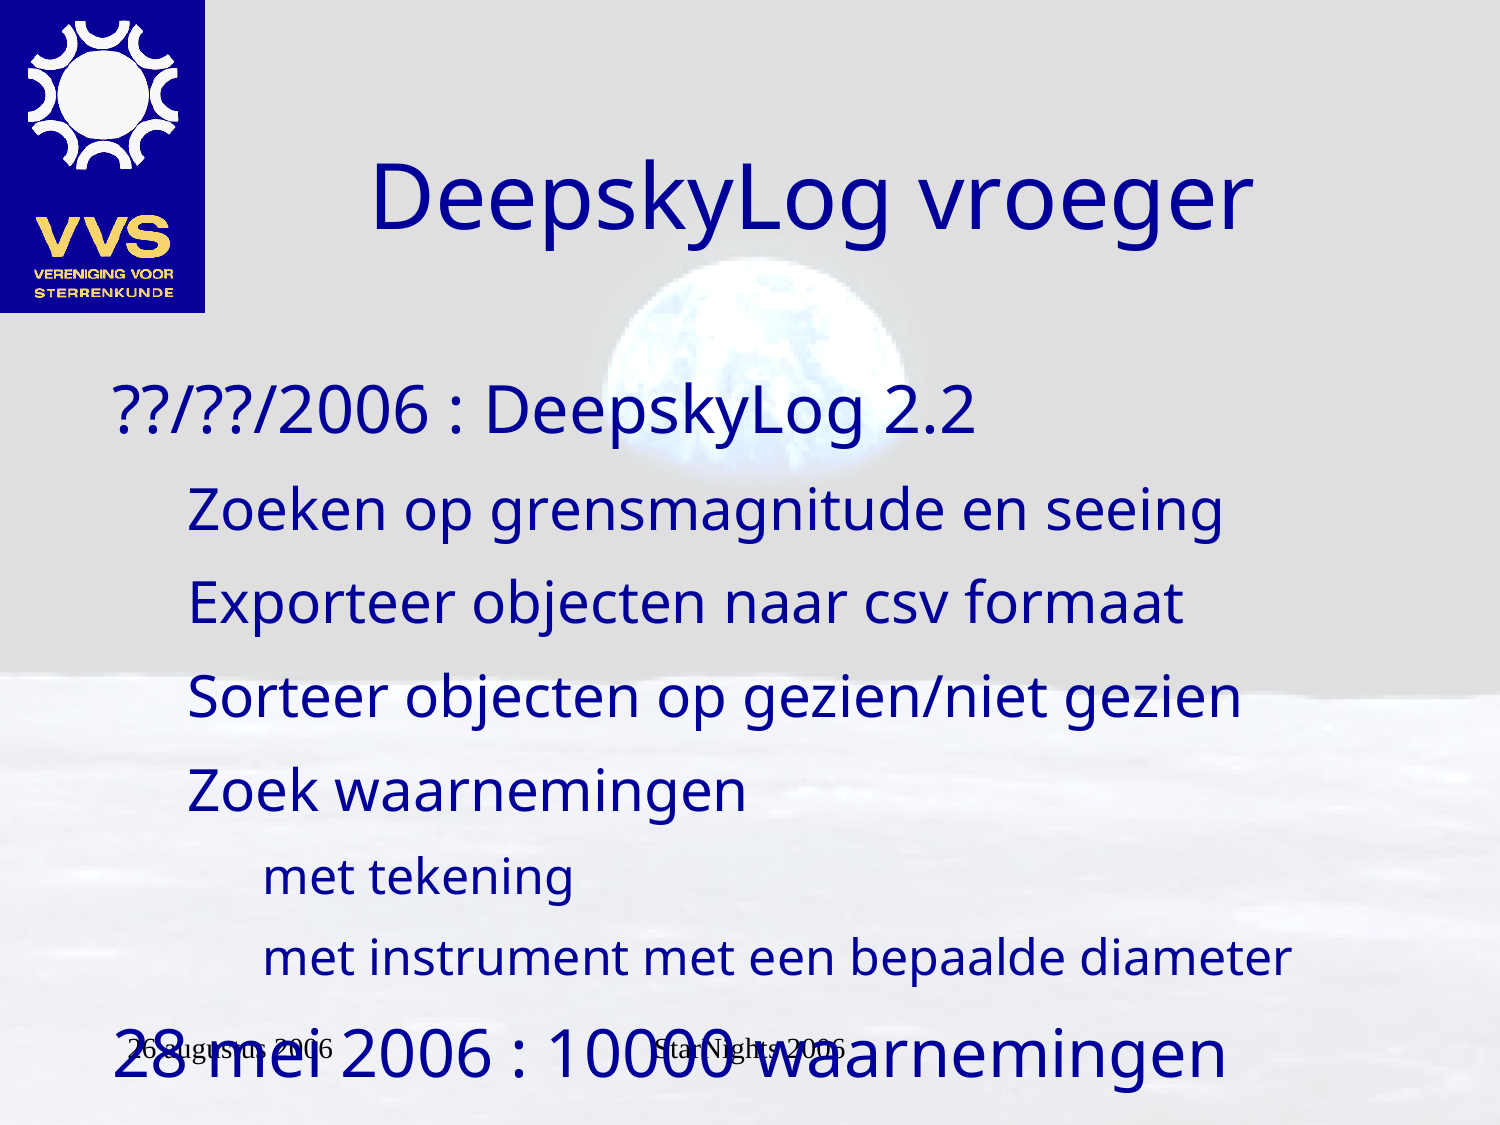

# DeepskyLog vroeger
??/??/2006 : DeepskyLog 2.2
Zoeken op grensmagnitude en seeing
Exporteer objecten naar csv formaat
Sorteer objecten op gezien/niet gezien
Zoek waarnemingen
met tekening
met instrument met een bepaalde diameter
28 mei 2006 : 10000 waarnemingen
26 augustus 2006
StarNights 2006